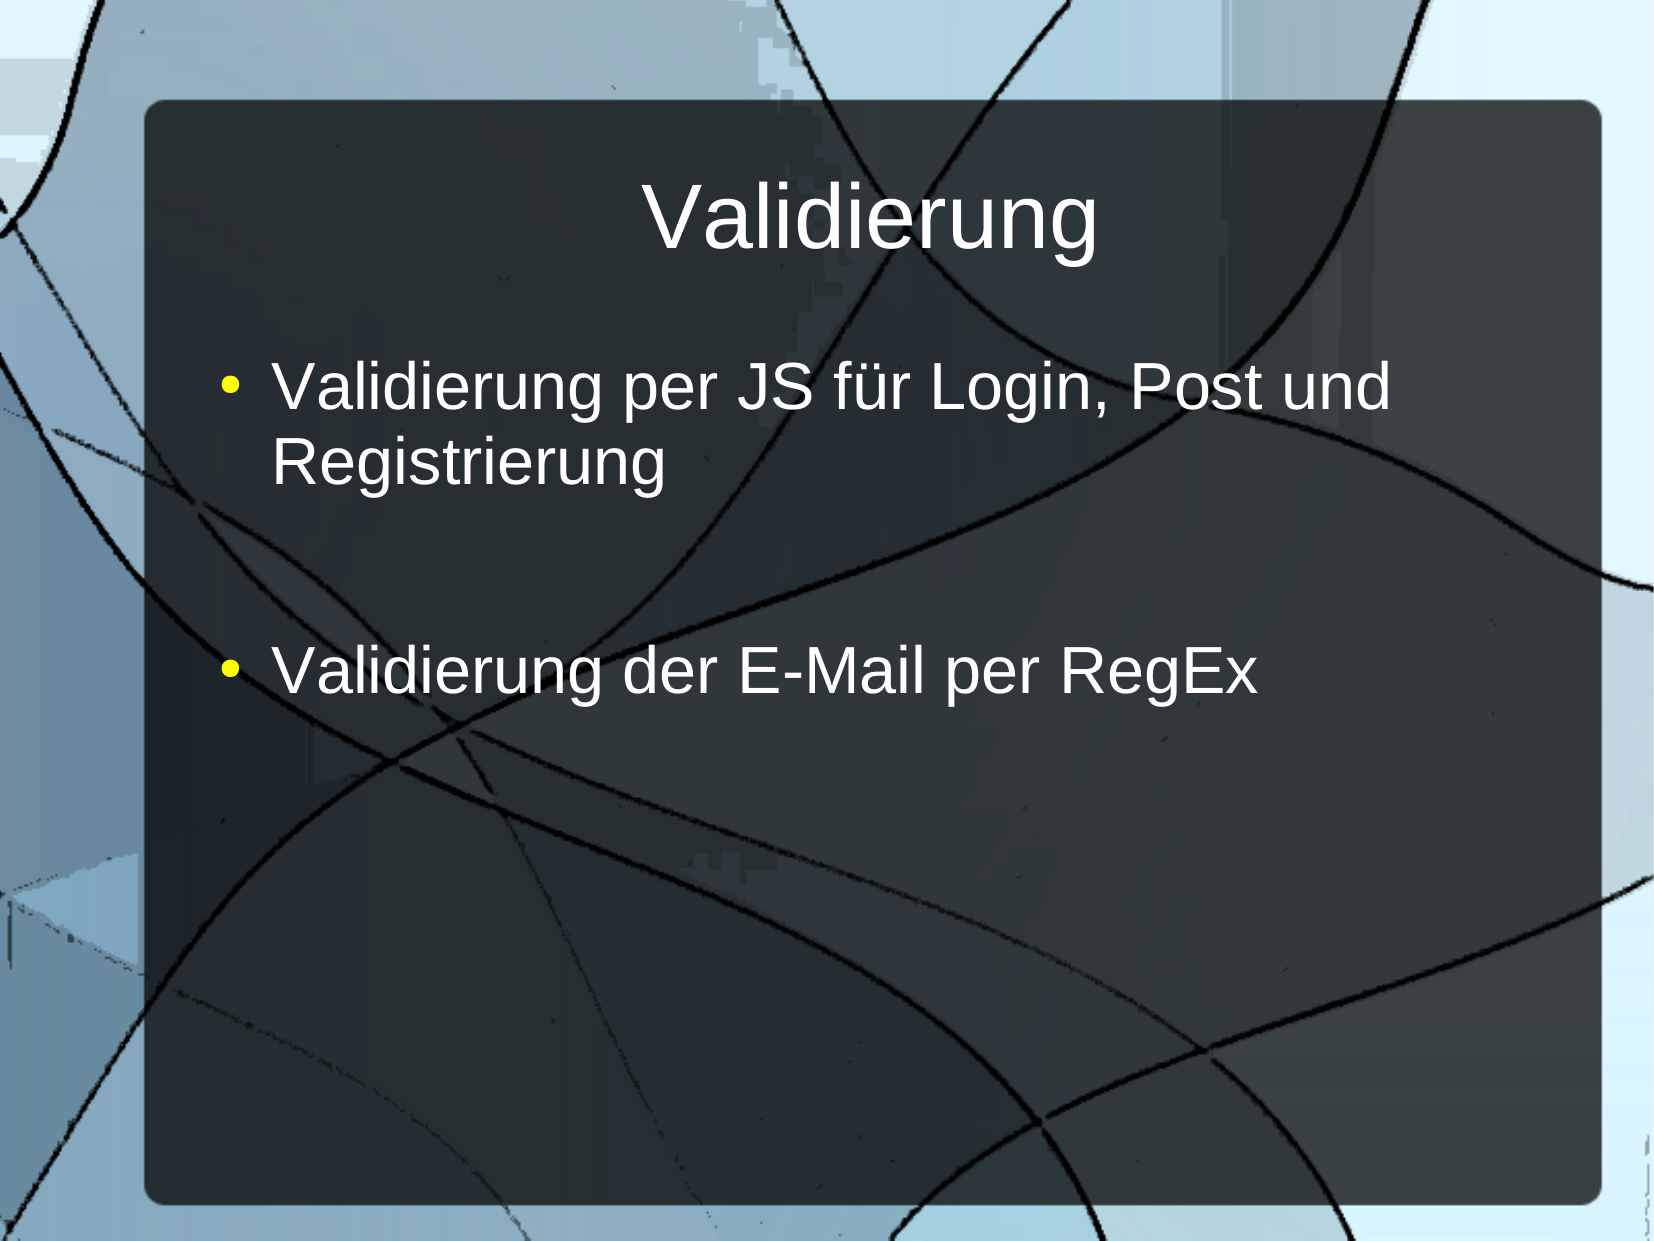

# Validierung
Validierung per JS für Login, Post und Registrierung
Validierung der E-Mail per RegEx